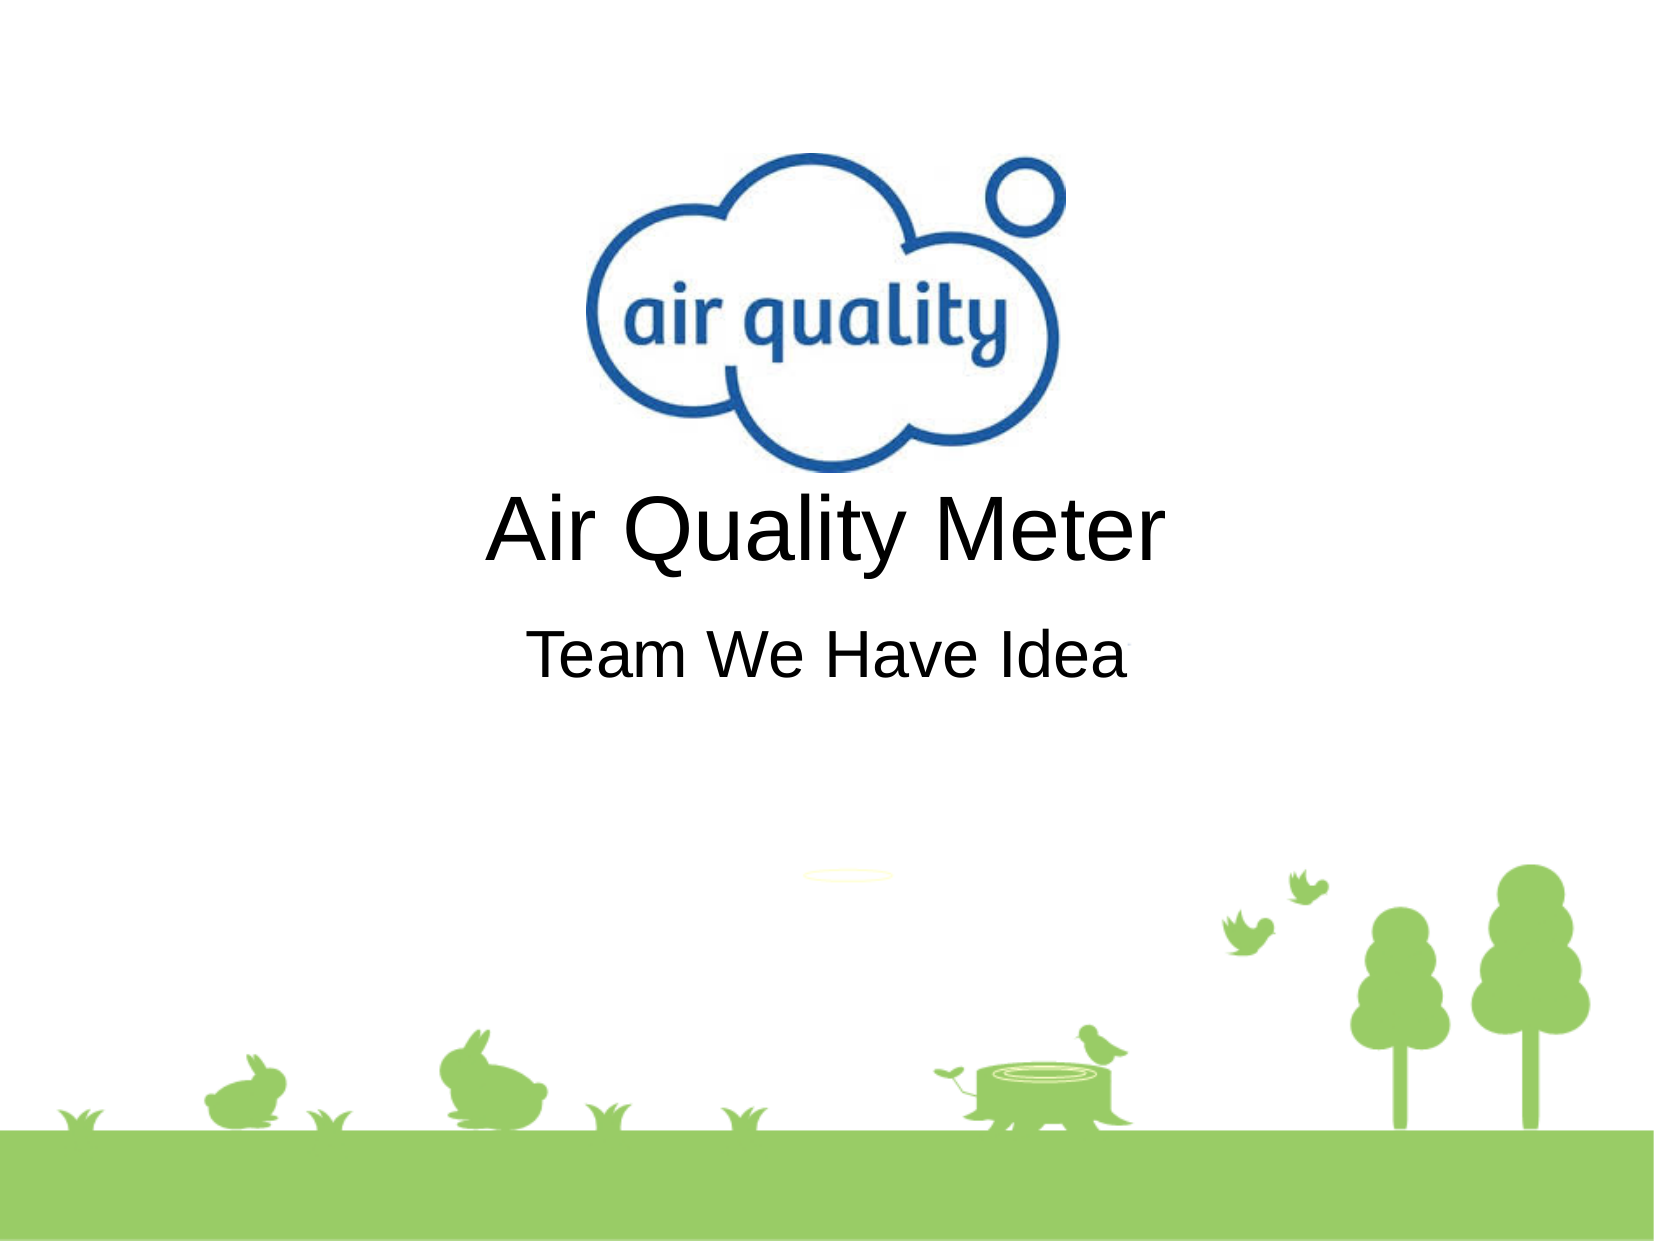

Team We Have Idea
# Air Quality Meter